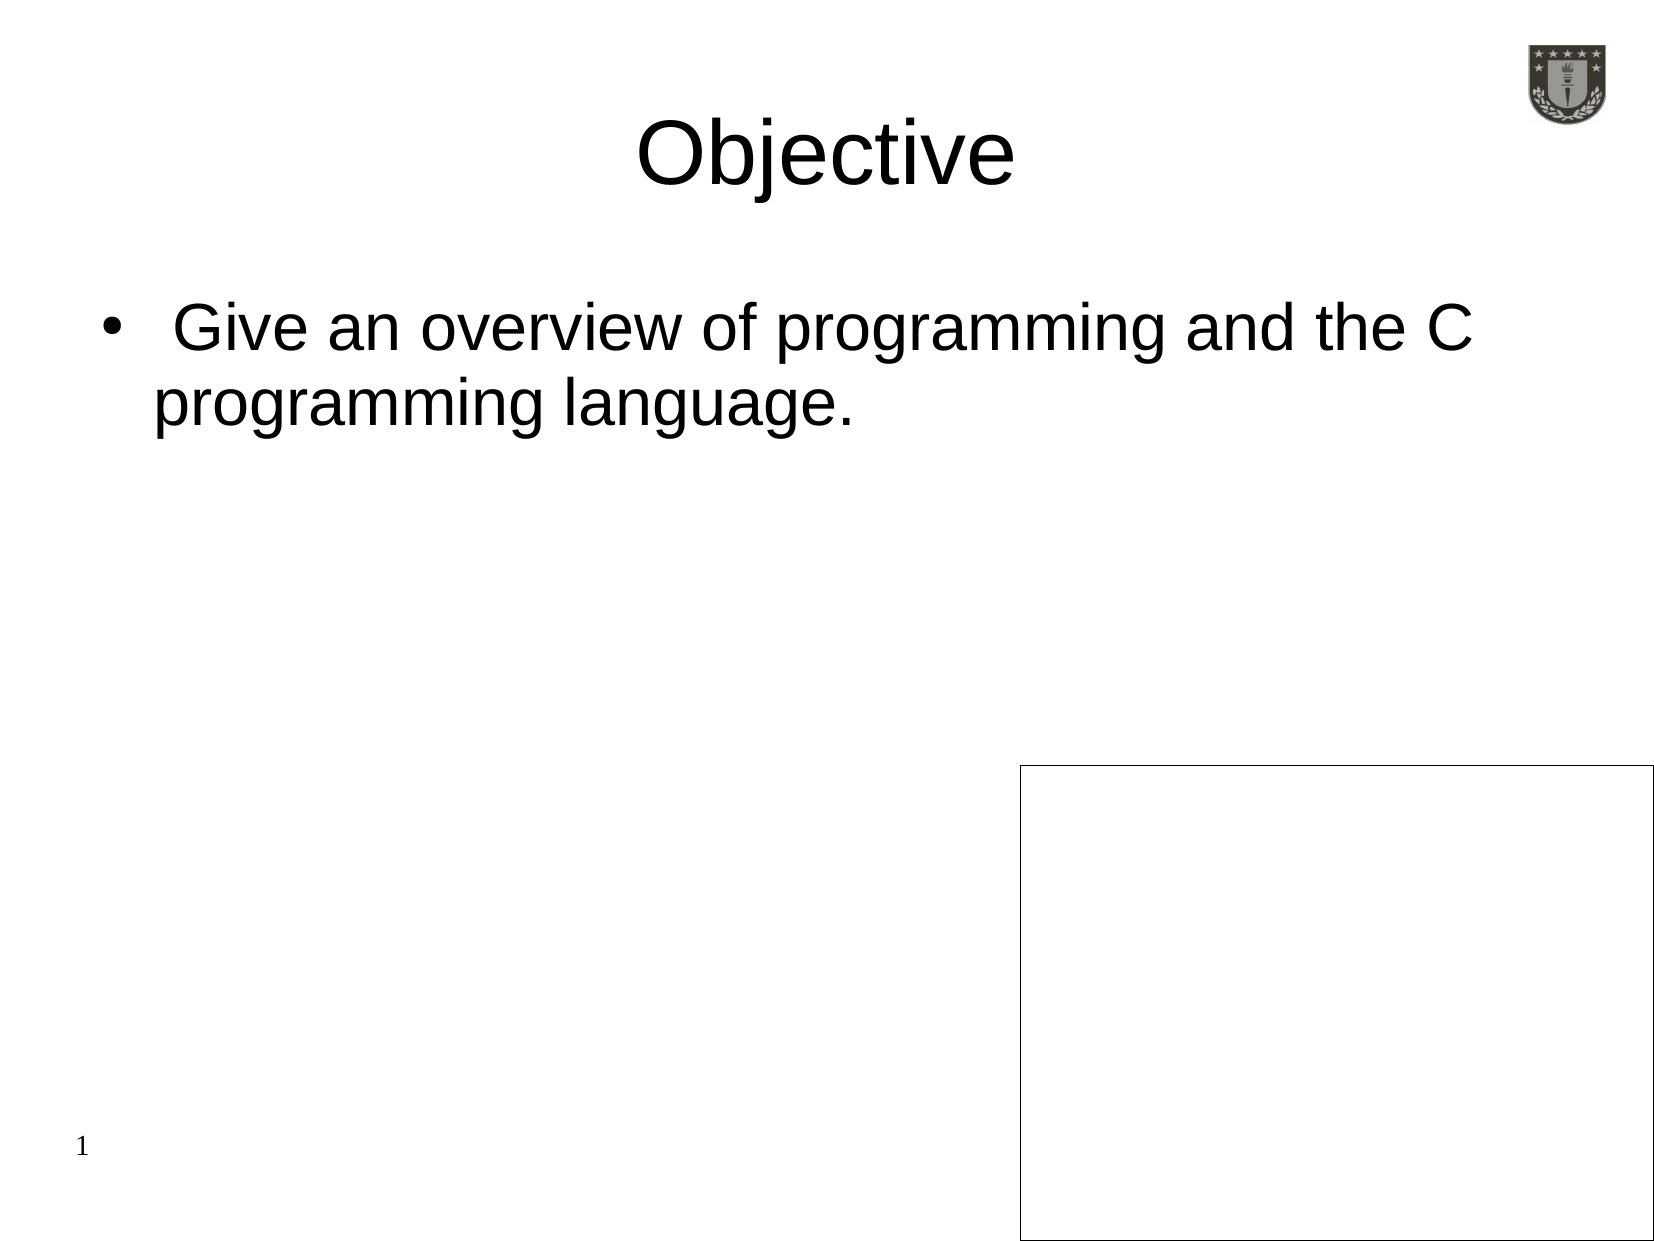

# Objective
 Give an overview of programming and the C programming language.
1